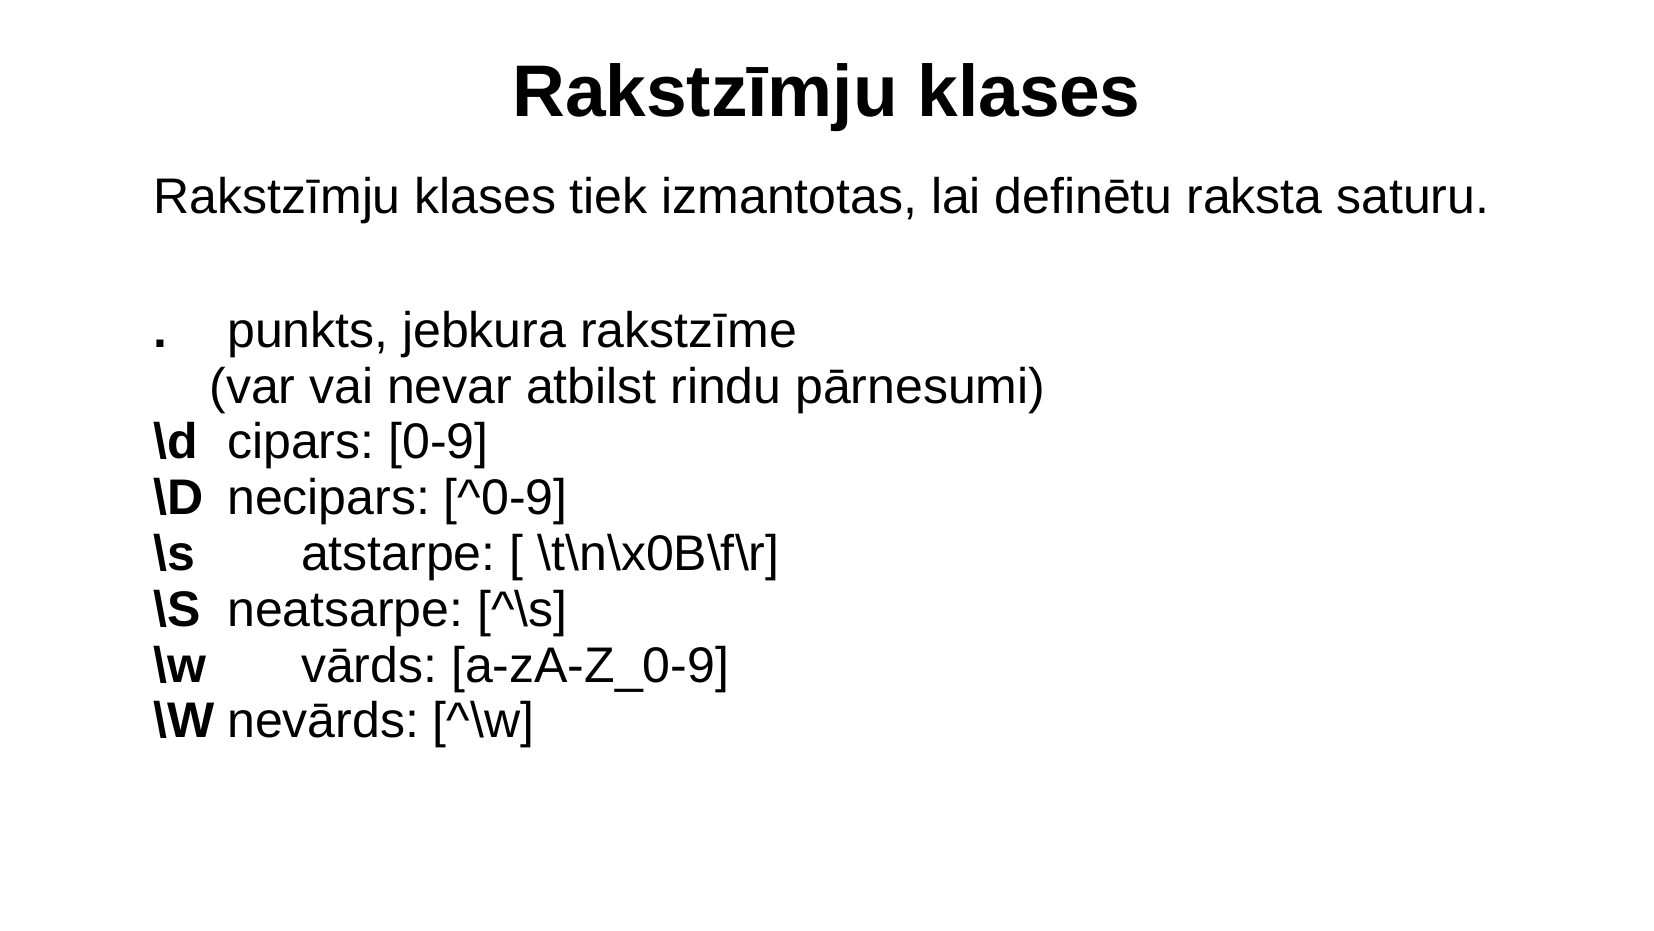

# Rakstzīmju klases
Rakstzīmju klases tiek izmantotas, lai definētu raksta saturu.
.	punkts, jebkura rakstzīme
 (var vai nevar atbilst rindu pārnesumi)
\d 	cipars: [0-9]
\D 	necipars: [^0-9]
\s		atstarpe: [ \t\n\x0B\f\r]
\S 	neatsarpe: [^\s]
\w		vārds: [a-zA-Z_0-9]
\W	nevārds: [^\w]